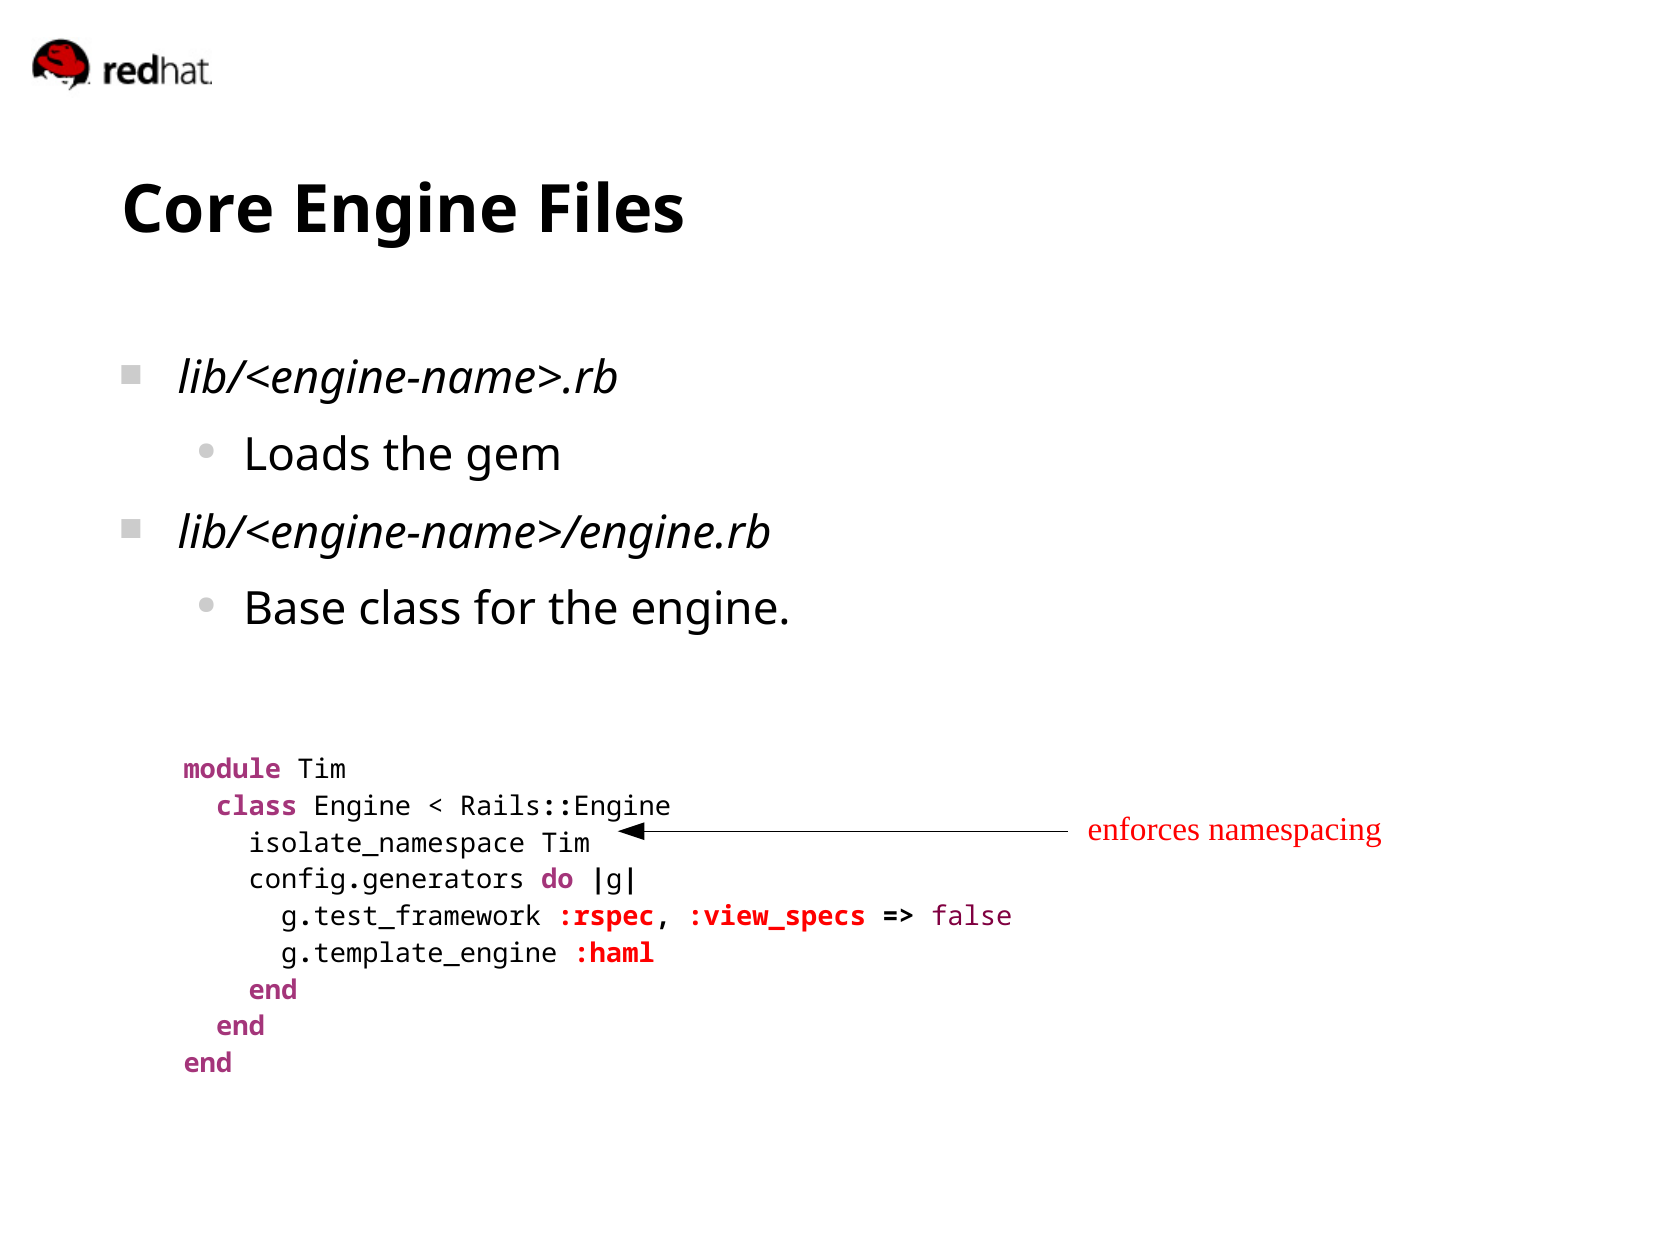

# Core Engine Files
lib/<engine-name>.rb
Loads the gem
lib/<engine-name>/engine.rb
Base class for the engine.
module Tim
 class Engine < Rails::Engine
 isolate_namespace Tim
 config.generators do |g|
 g.test_framework :rspec, :view_specs => false
 g.template_engine :haml
 end
 end
end
enforces namespacing